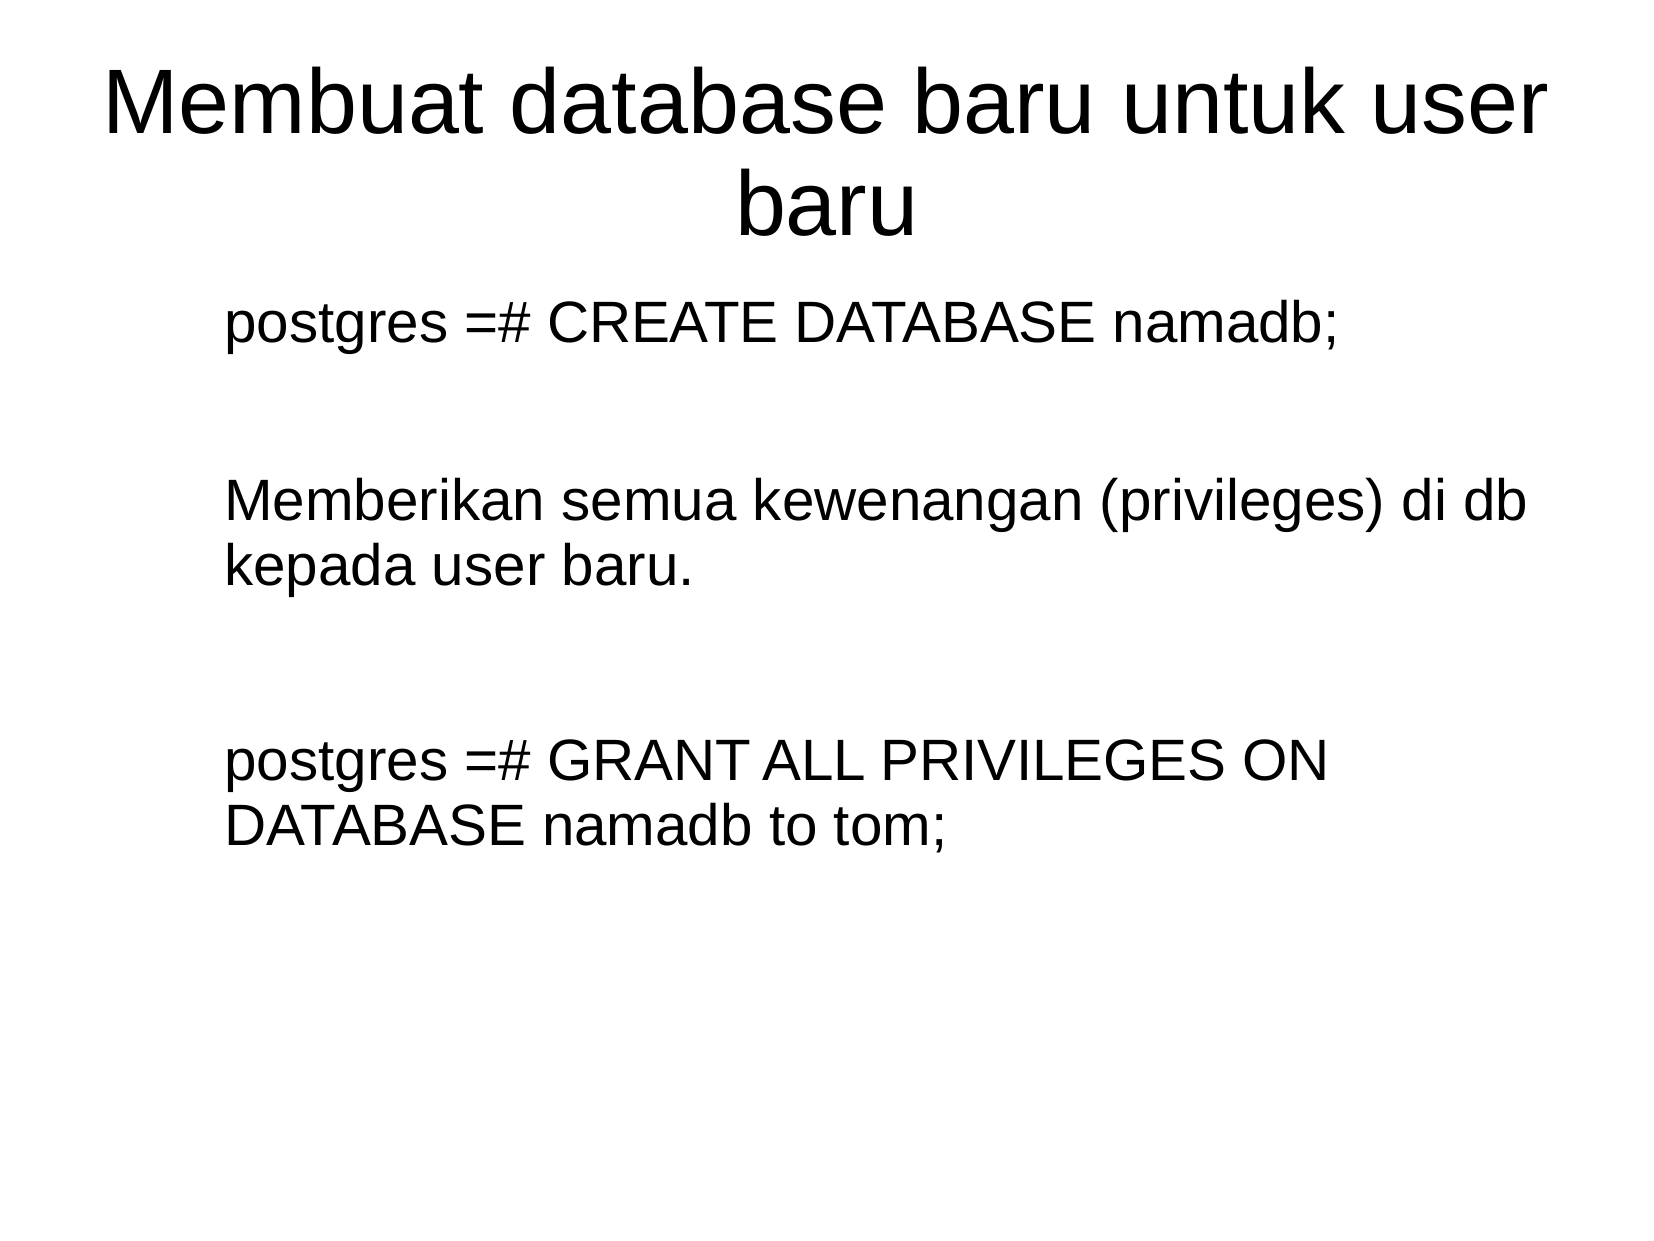

# Membuat database baru untuk user baru
postgres =# CREATE DATABASE namadb;
Memberikan semua kewenangan (privileges) di db kepada user baru.
postgres =# GRANT ALL PRIVILEGES ON DATABASE namadb to tom;